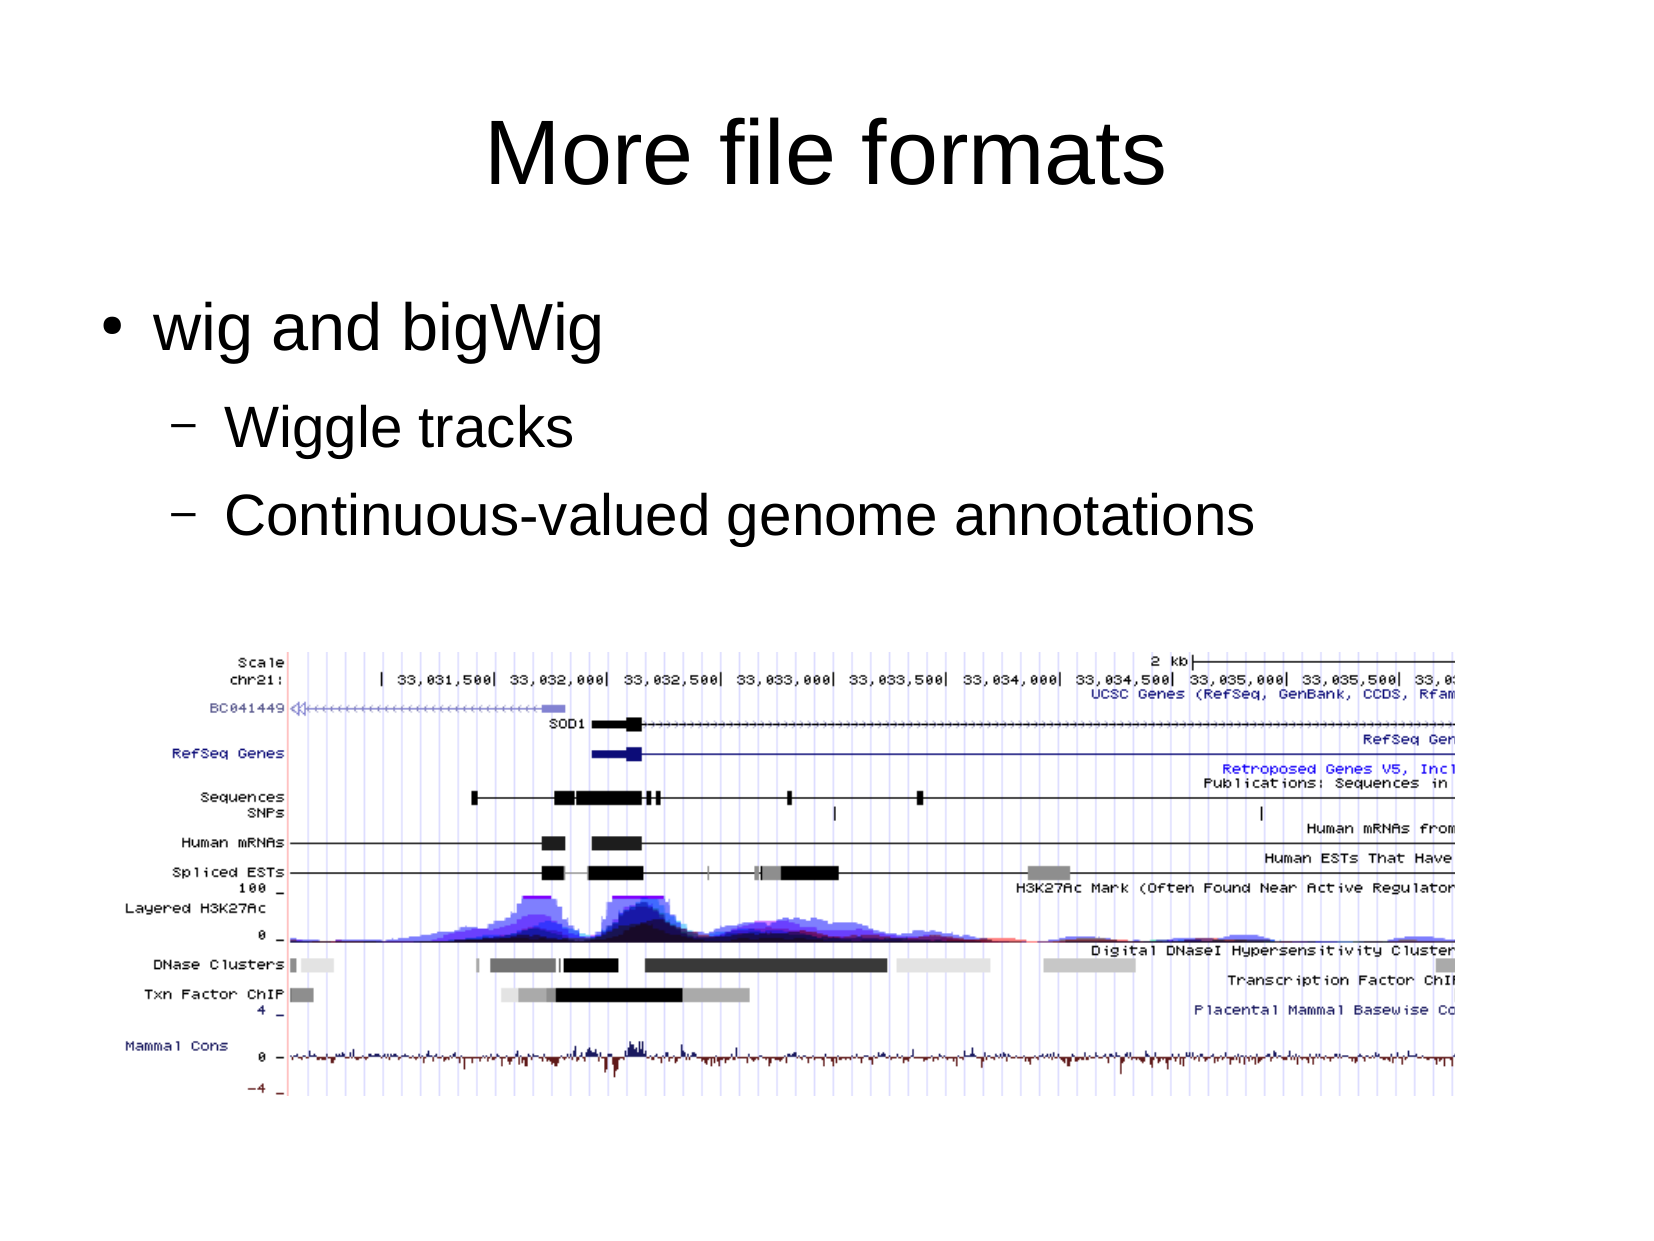

# More file formats
wig and bigWig
Wiggle tracks
Continuous-valued genome annotations